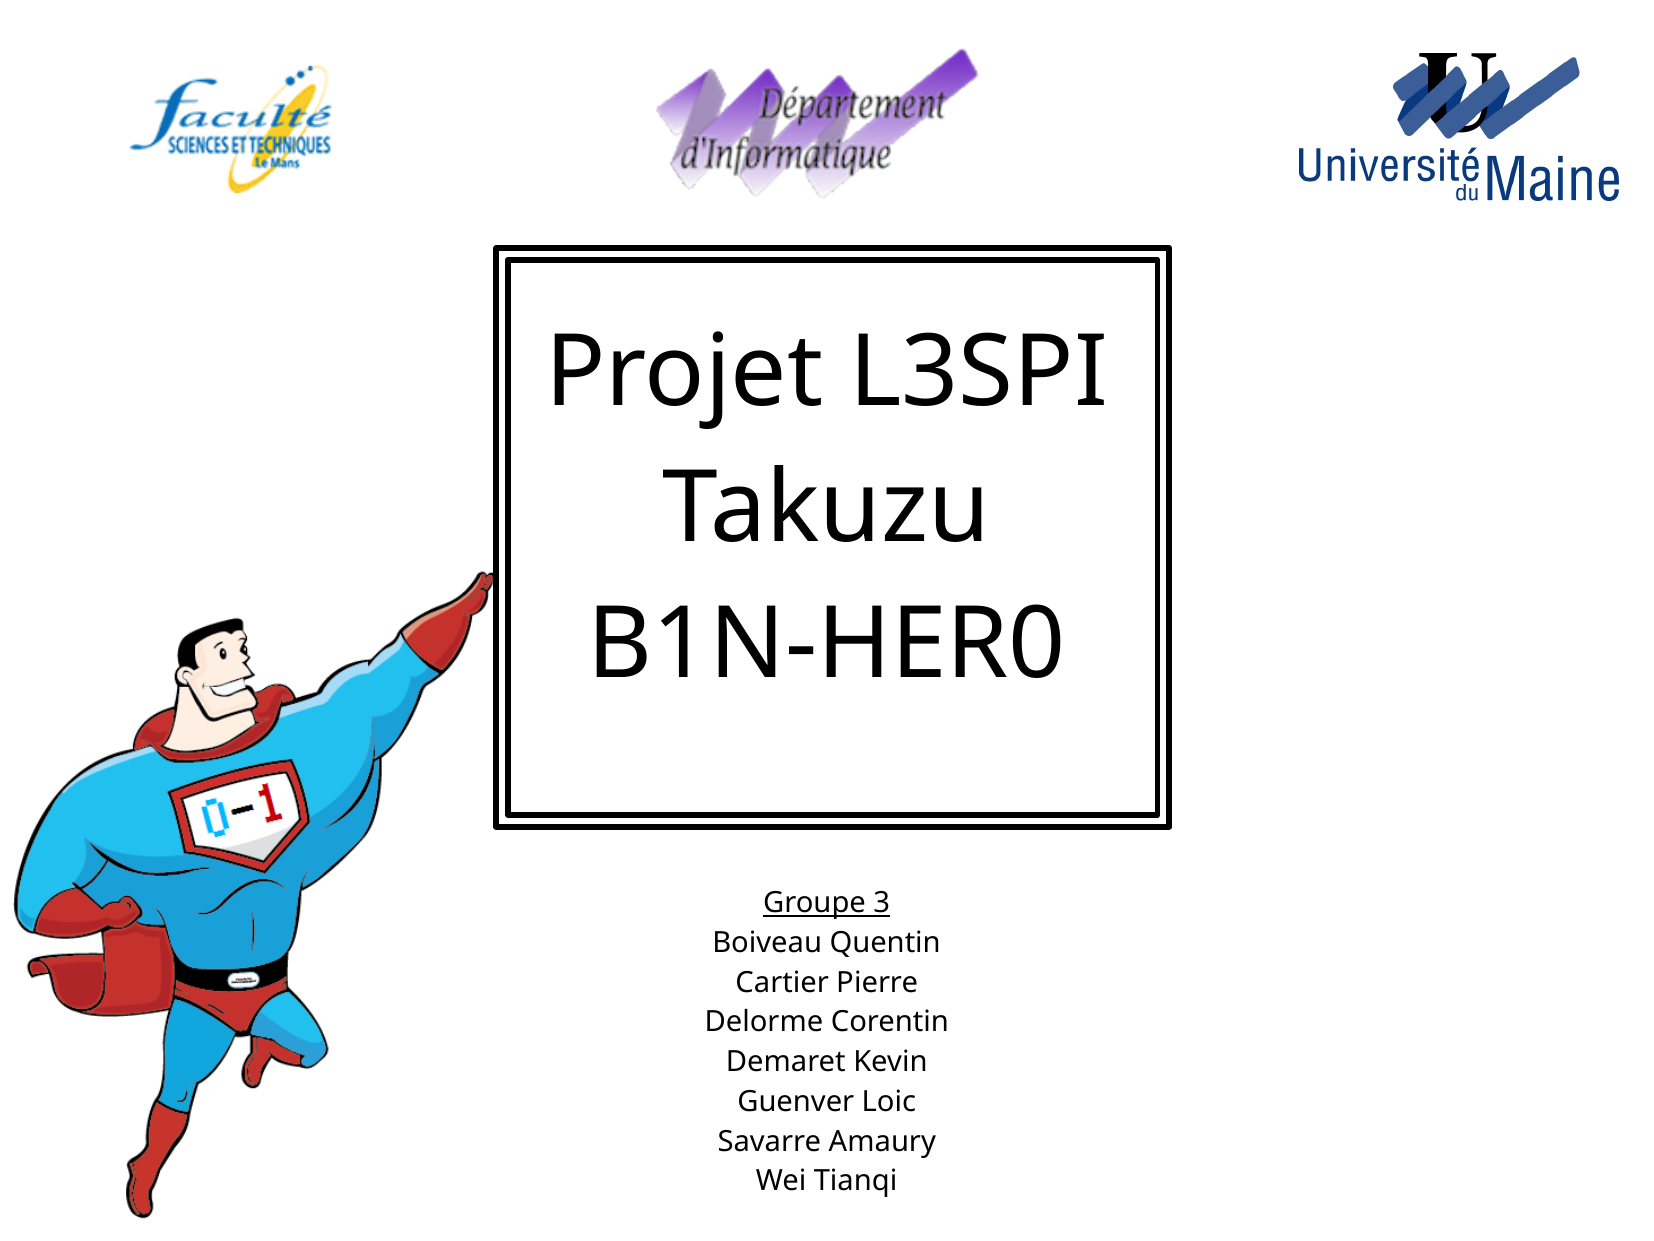

Projet L3SPI
Takuzu
B1N-HER0
Groupe 3
Boiveau Quentin
Cartier Pierre
Delorme Corentin
Demaret Kevin
Guenver Loic
Savarre Amaury
Wei Tianqi